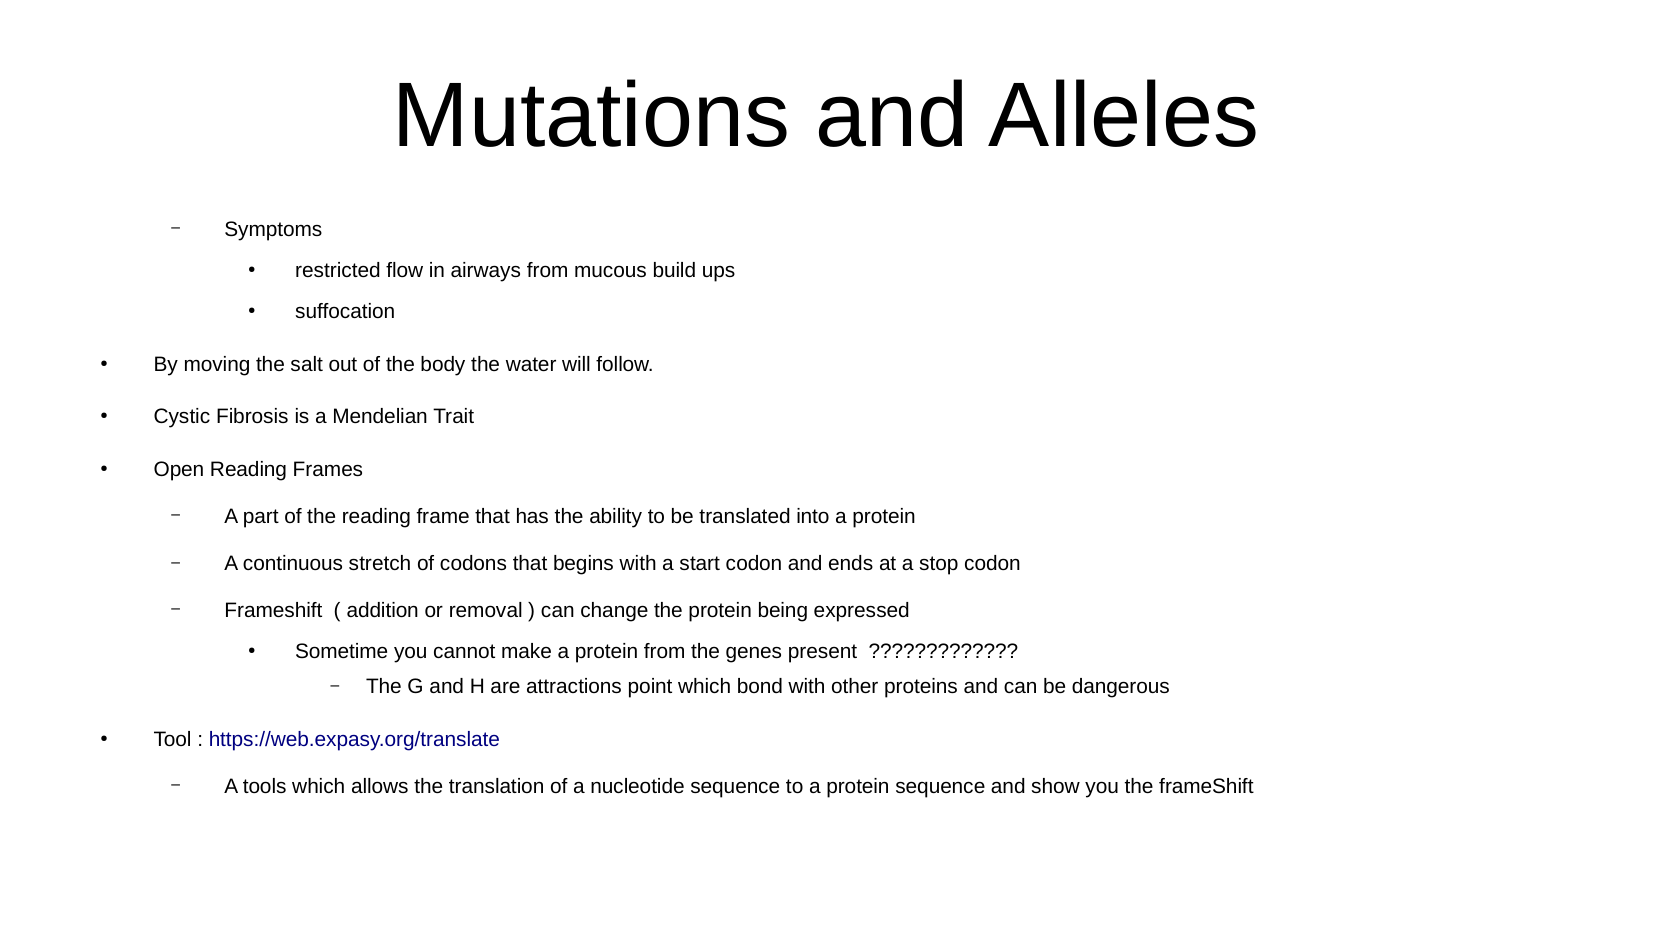

# Mutations and Alleles
Symptoms
restricted flow in airways from mucous build ups
suffocation
By moving the salt out of the body the water will follow.
Cystic Fibrosis is a Mendelian Trait
Open Reading Frames
A part of the reading frame that has the ability to be translated into a protein
A continuous stretch of codons that begins with a start codon and ends at a stop codon
Frameshift ( addition or removal ) can change the protein being expressed
Sometime you cannot make a protein from the genes present ?????????????
The G and H are attractions point which bond with other proteins and can be dangerous
Tool : https://web.expasy.org/translate
A tools which allows the translation of a nucleotide sequence to a protein sequence and show you the frameShift